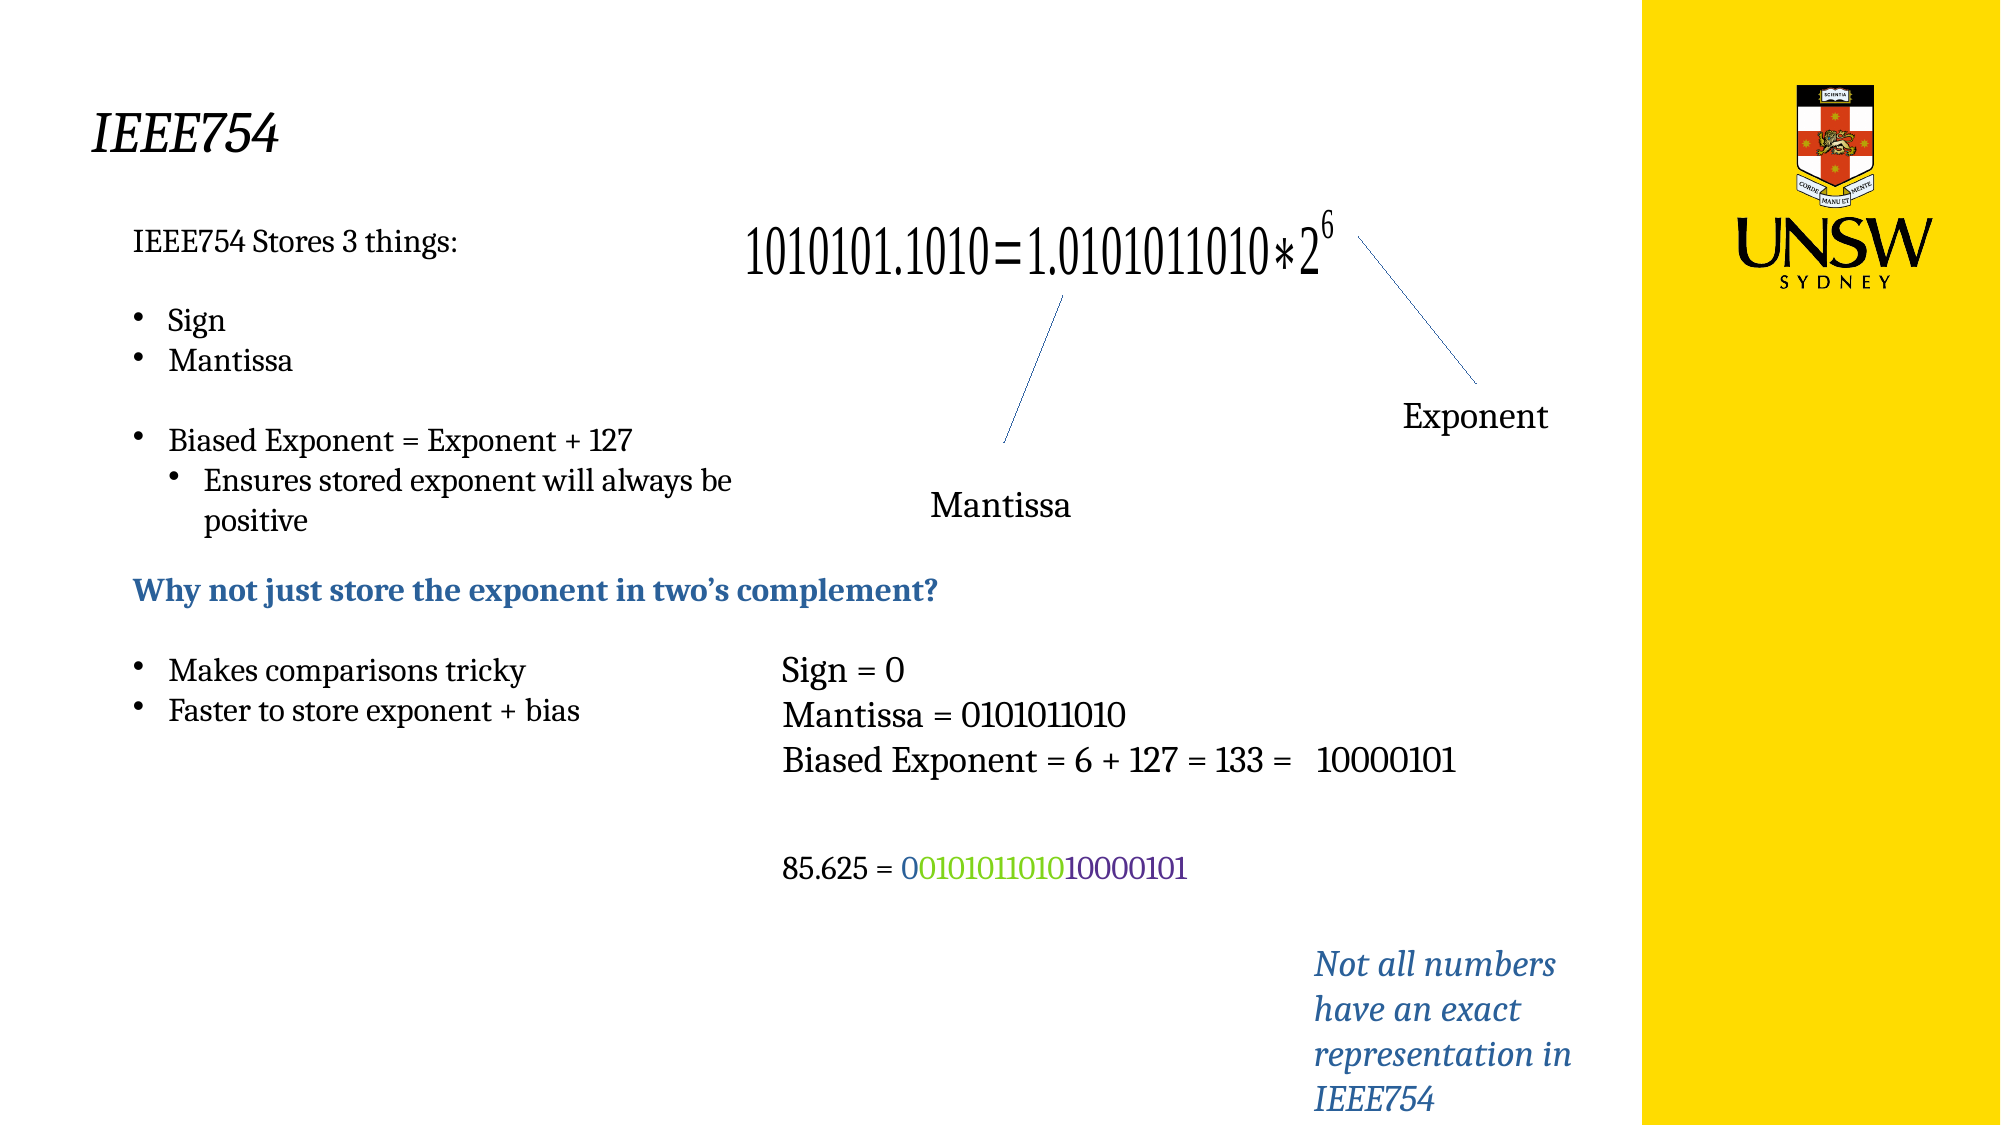

# IEEE754
IEEE754 Stores 3 things:
Sign
Mantissa
Biased Exponent = Exponent + 127
Ensures stored exponent will always be positive
Exponent
Mantissa
Why not just store the exponent in two’s complement?
Makes comparisons tricky
Faster to store exponent + bias
Sign = 0
Mantissa = 0101011010
Biased Exponent = 6 + 127 = 133 = 10000101
85.625 = 0010101101010000101
Not all numbers have an exact representation in IEEE754